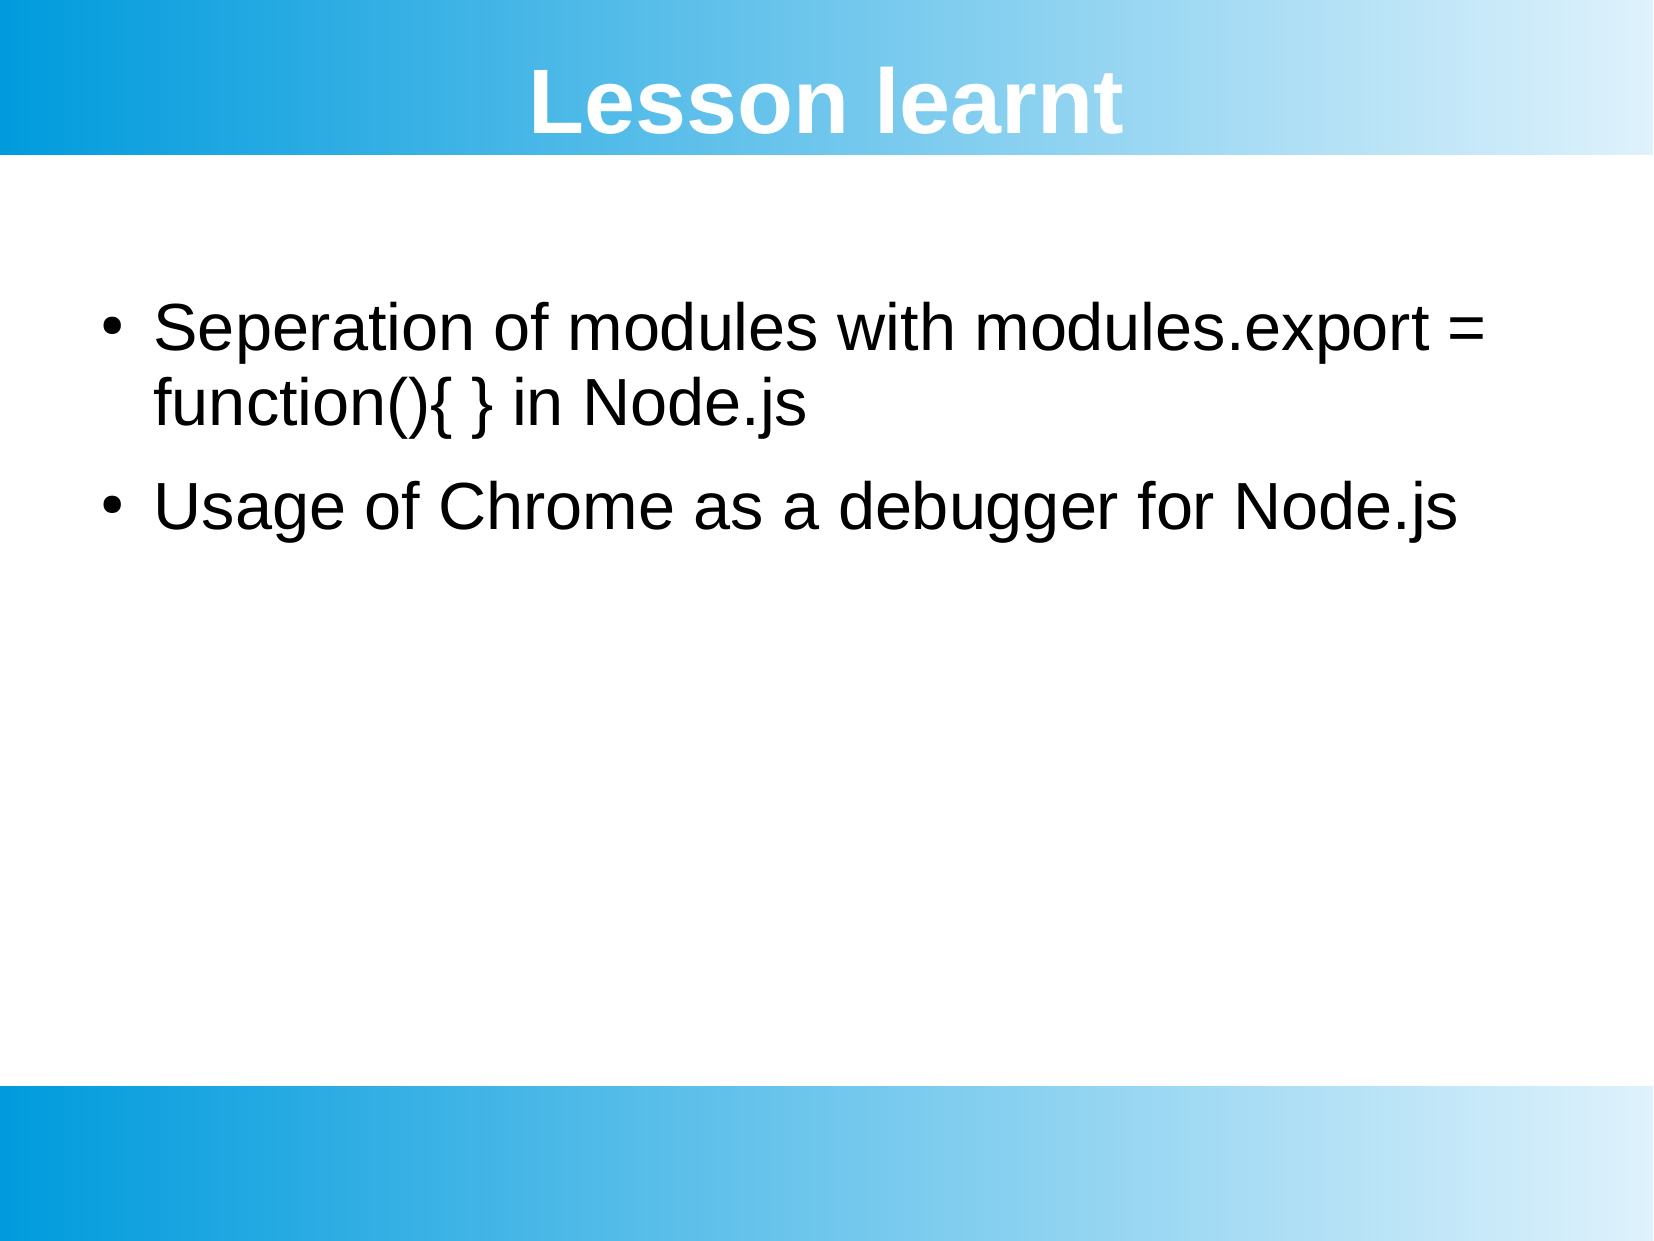

# Lesson learnt
Seperation of modules with modules.export = function(){ } in Node.js
Usage of Chrome as a debugger for Node.js